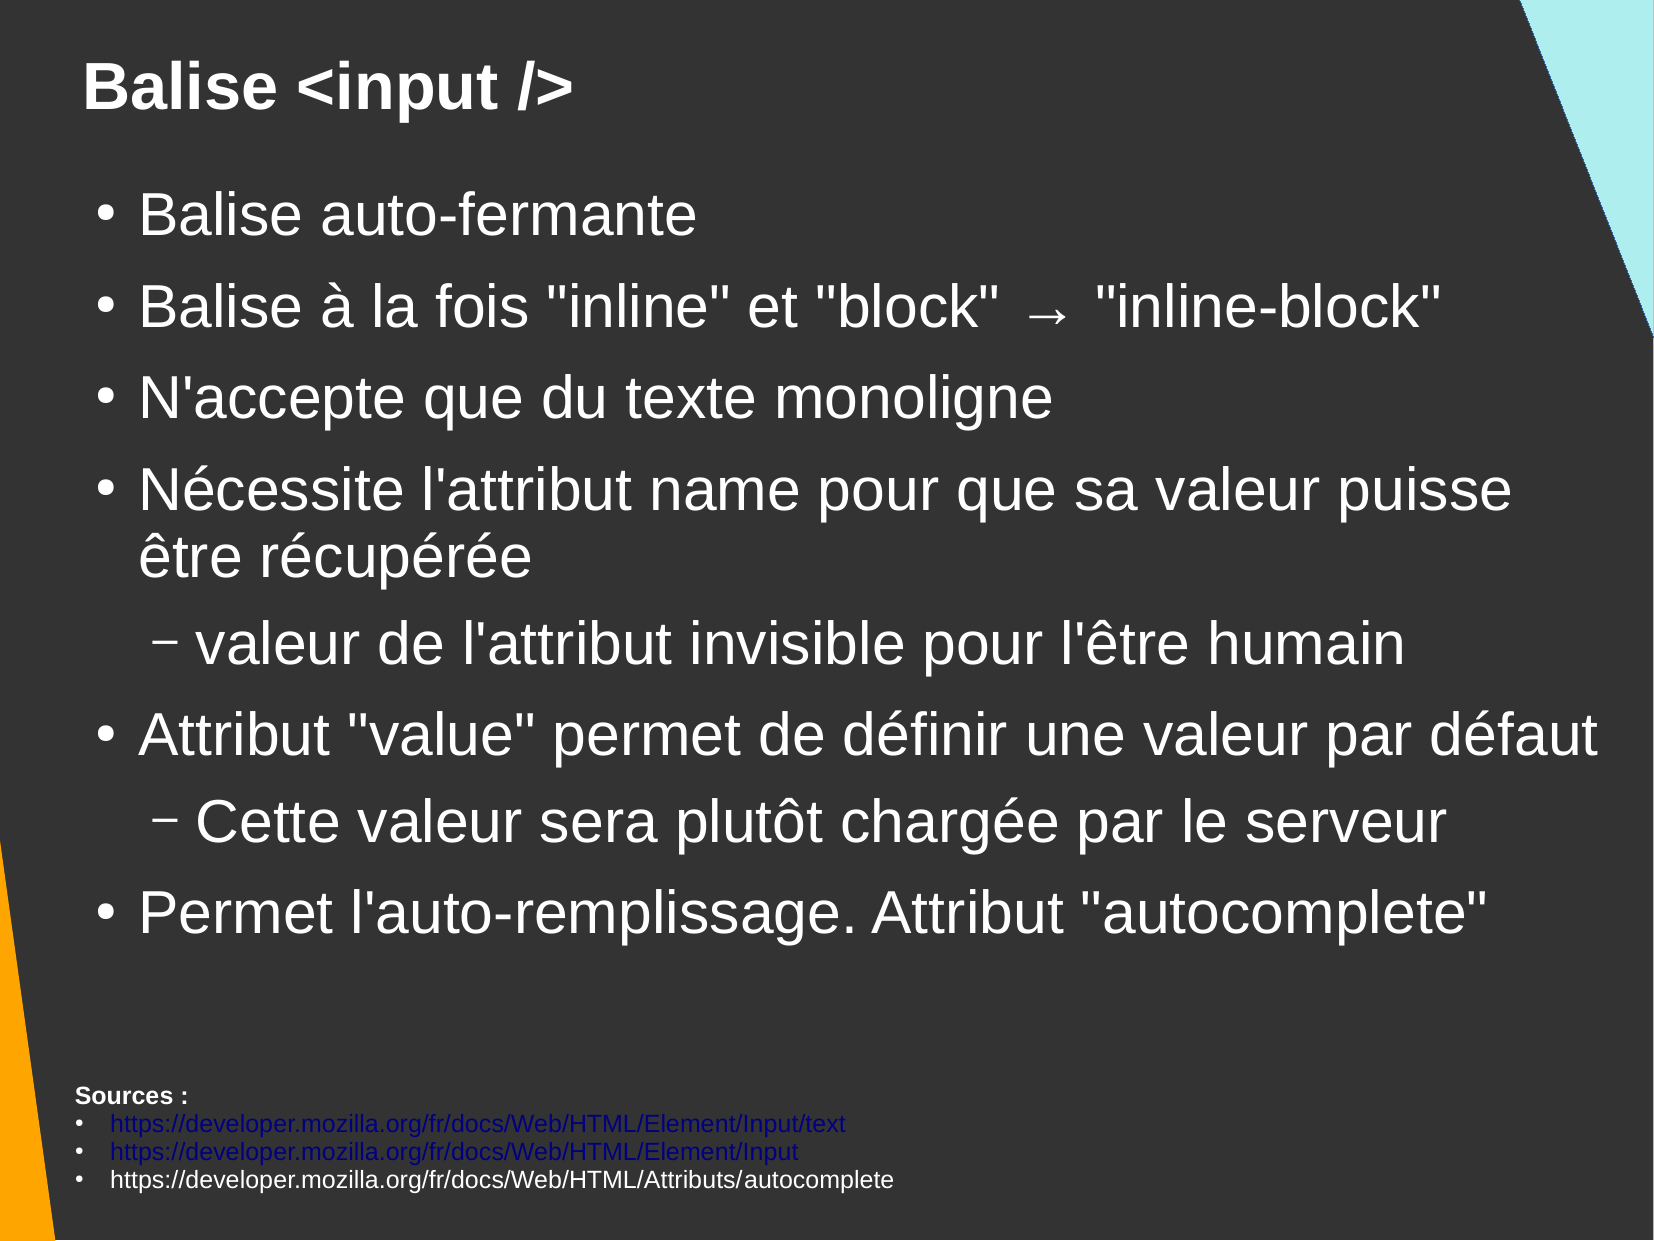

# Balise <input />
Balise auto-fermante
Balise à la fois "inline" et "block" → "inline-block"
N'accepte que du texte monoligne
Nécessite l'attribut name pour que sa valeur puisse être récupérée
valeur de l'attribut invisible pour l'être humain
Attribut "value" permet de définir une valeur par défaut
Cette valeur sera plutôt chargée par le serveur
Permet l'auto-remplissage. Attribut "autocomplete"
Sources :
https://developer.mozilla.org/fr/docs/Web/HTML/Element/Input/text
https://developer.mozilla.org/fr/docs/Web/HTML/Element/Input
https://developer.mozilla.org/fr/docs/Web/HTML/Attributs/autocomplete